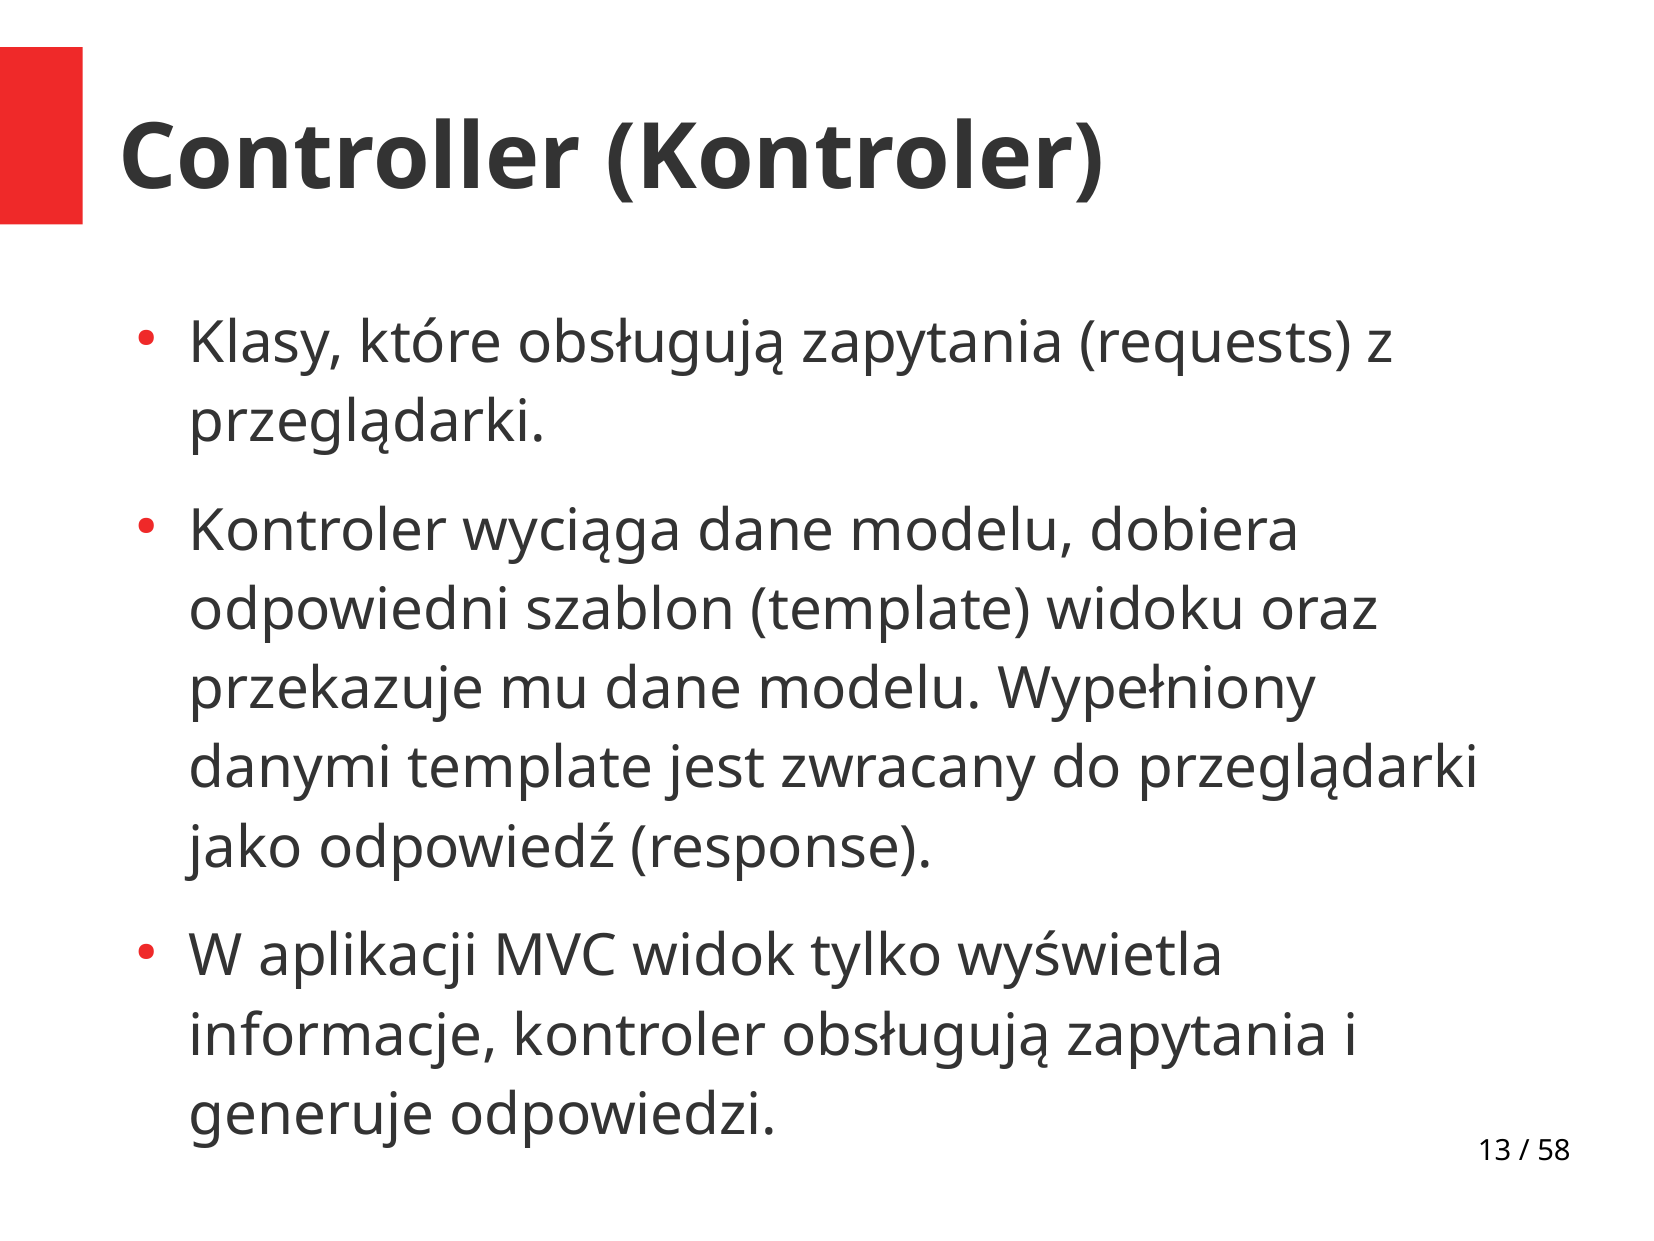

# Controller (Kontroler)
Klasy, które obsługują zapytania (requests) z przeglądarki.
Kontroler wyciąga dane modelu, dobiera odpowiedni szablon (template) widoku oraz przekazuje mu dane modelu. Wypełniony danymi template jest zwracany do przeglądarki jako odpowiedź (response).
W aplikacji MVC widok tylko wyświetla informacje, kontroler obsługują zapytania i generuje odpowiedzi.
13